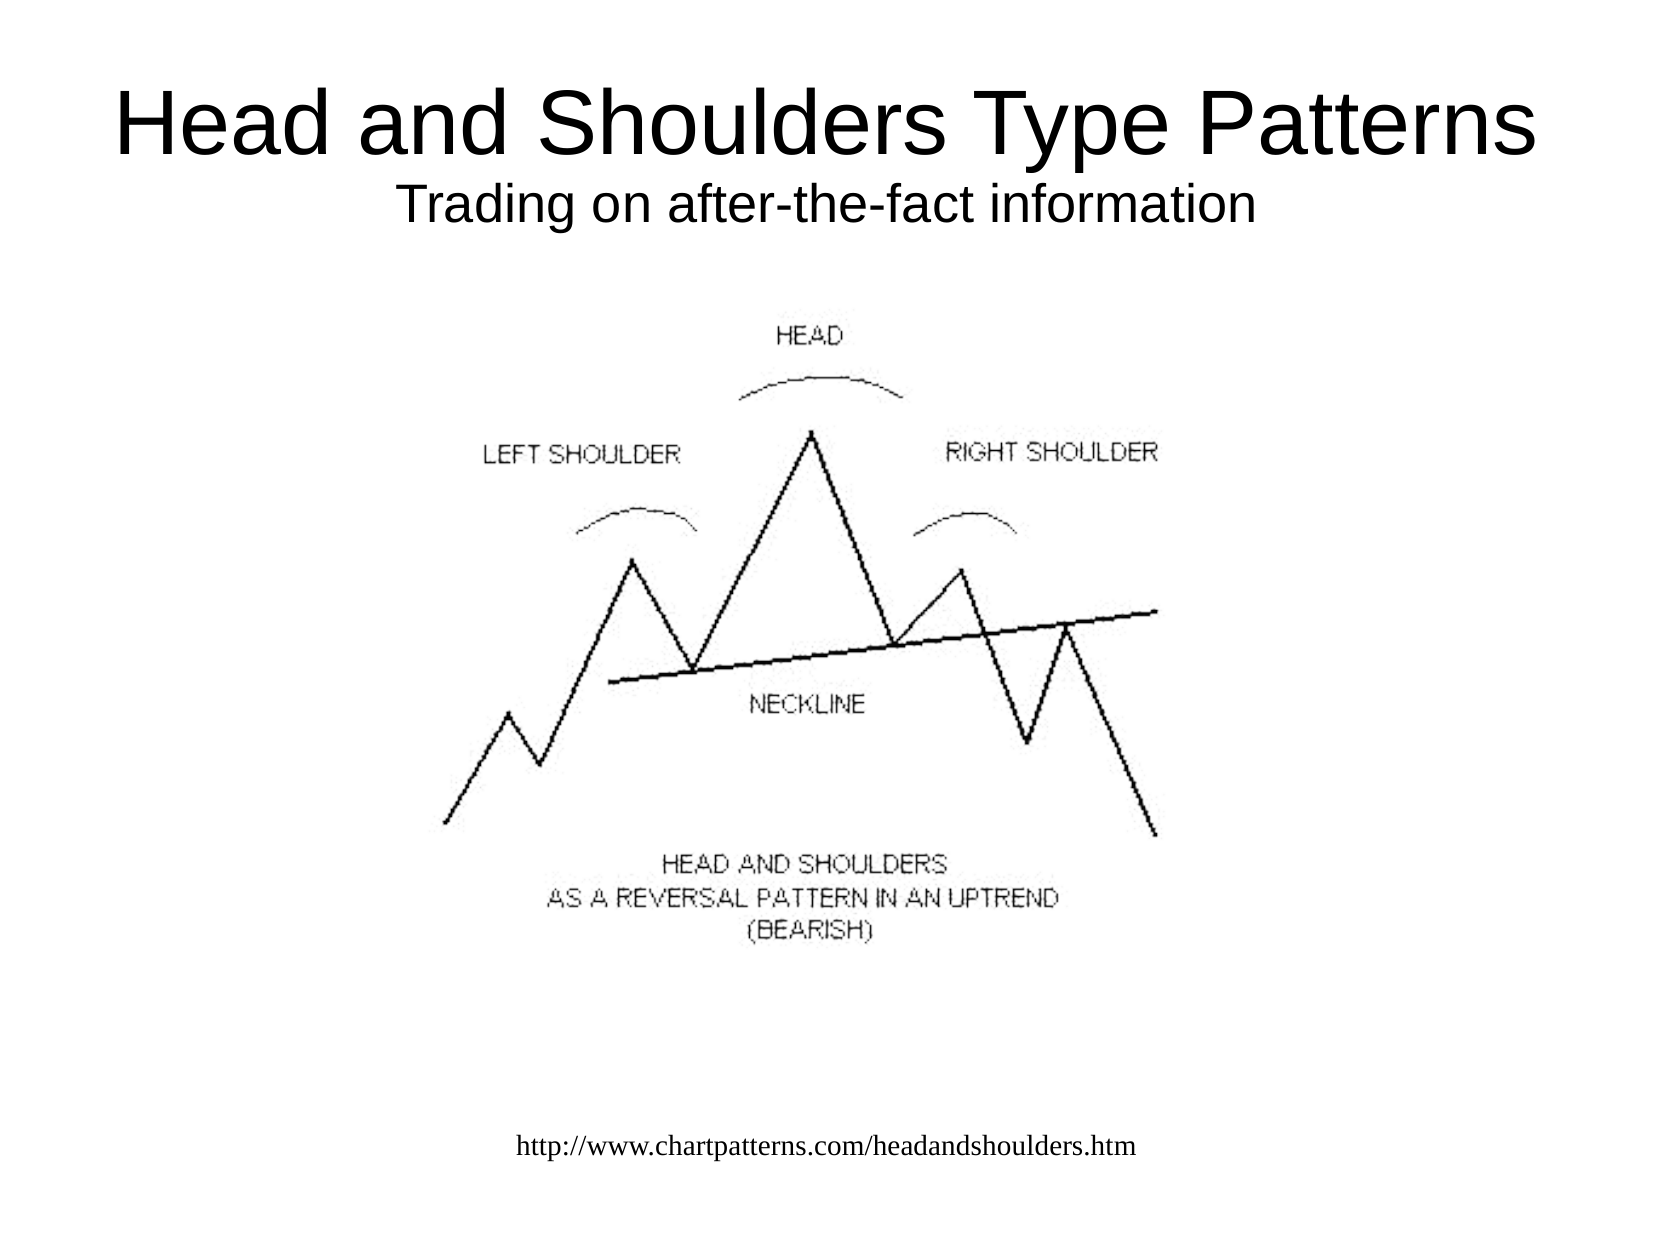

# Head and Shoulders Type Patterns Trading on after-the-fact information
http://www.chartpatterns.com/headandshoulders.htm